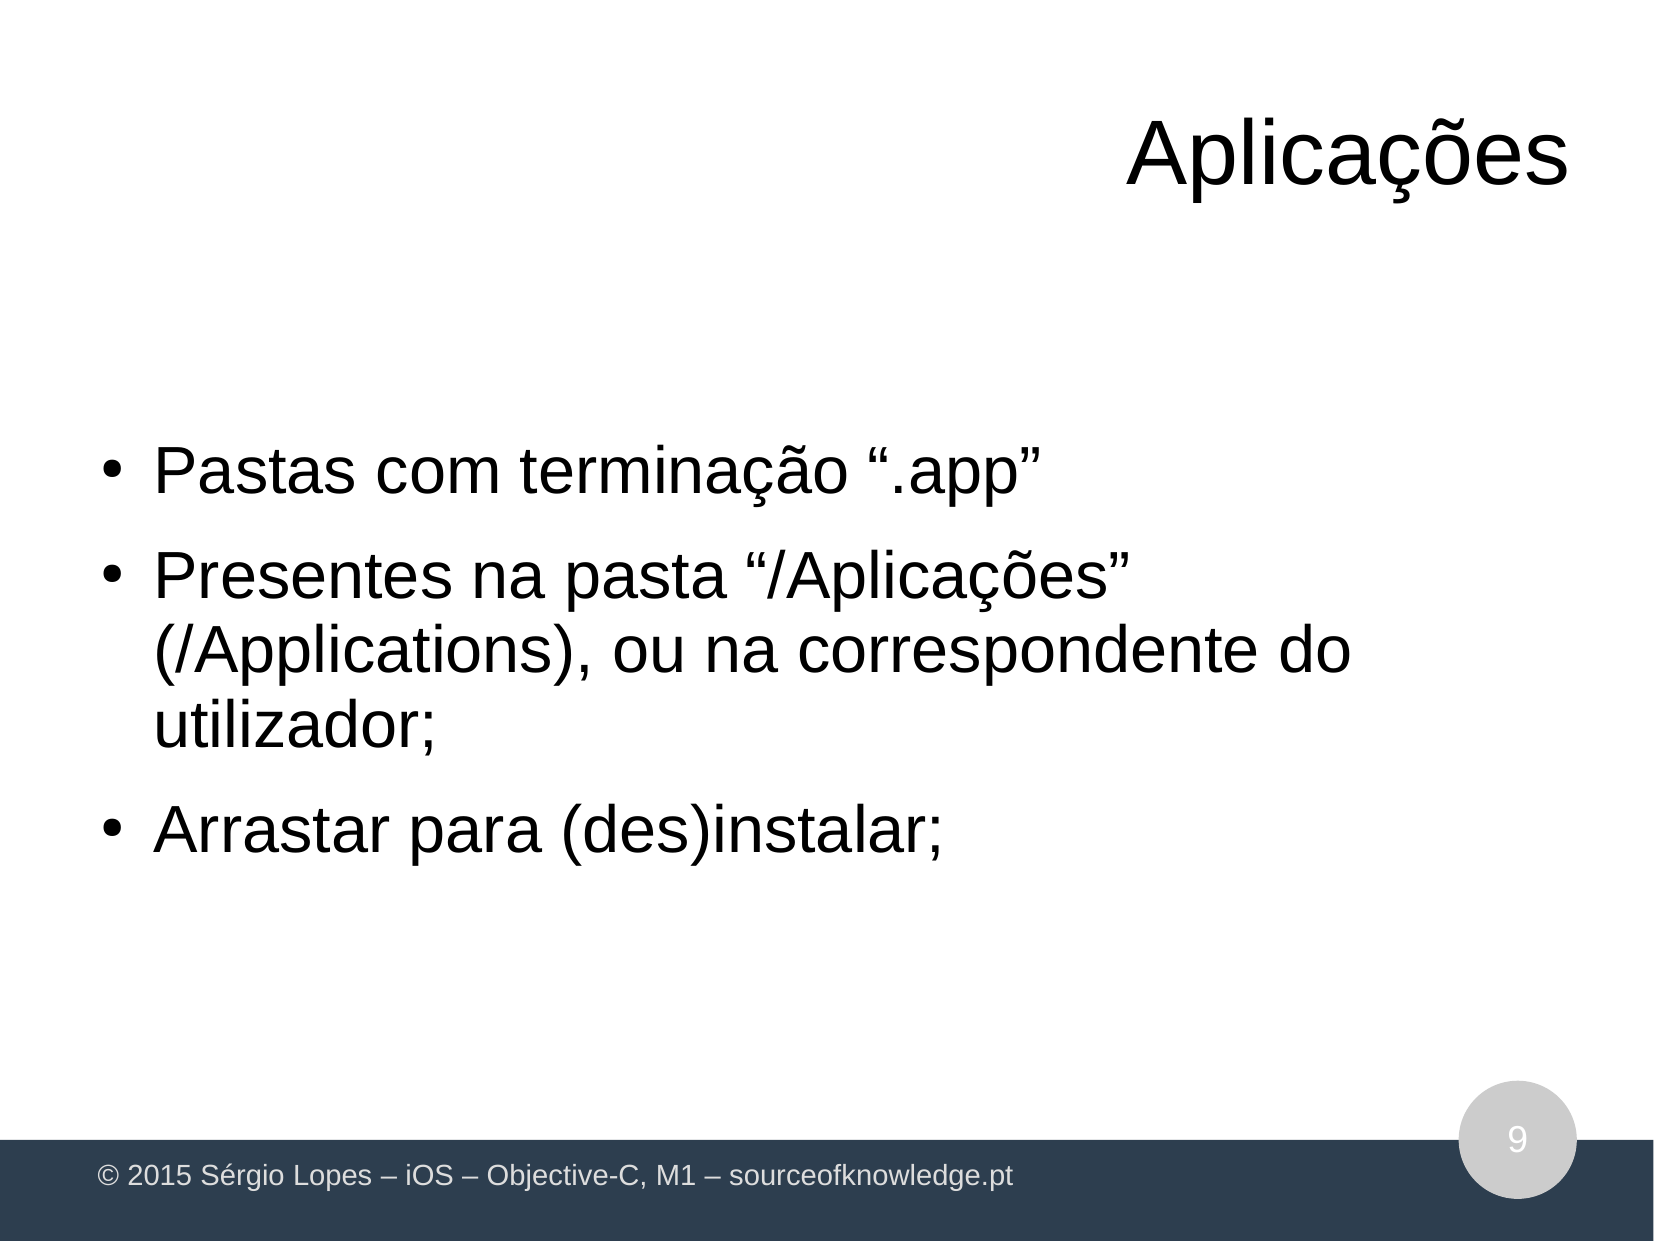

# Aplicações
Pastas com terminação “.app”
Presentes na pasta “/Aplicações” (/Applications), ou na correspondente do utilizador;
Arrastar para (des)instalar;
9
© 2015 Sérgio Lopes – iOS – Objective-C, M1 – sourceofknowledge.pt